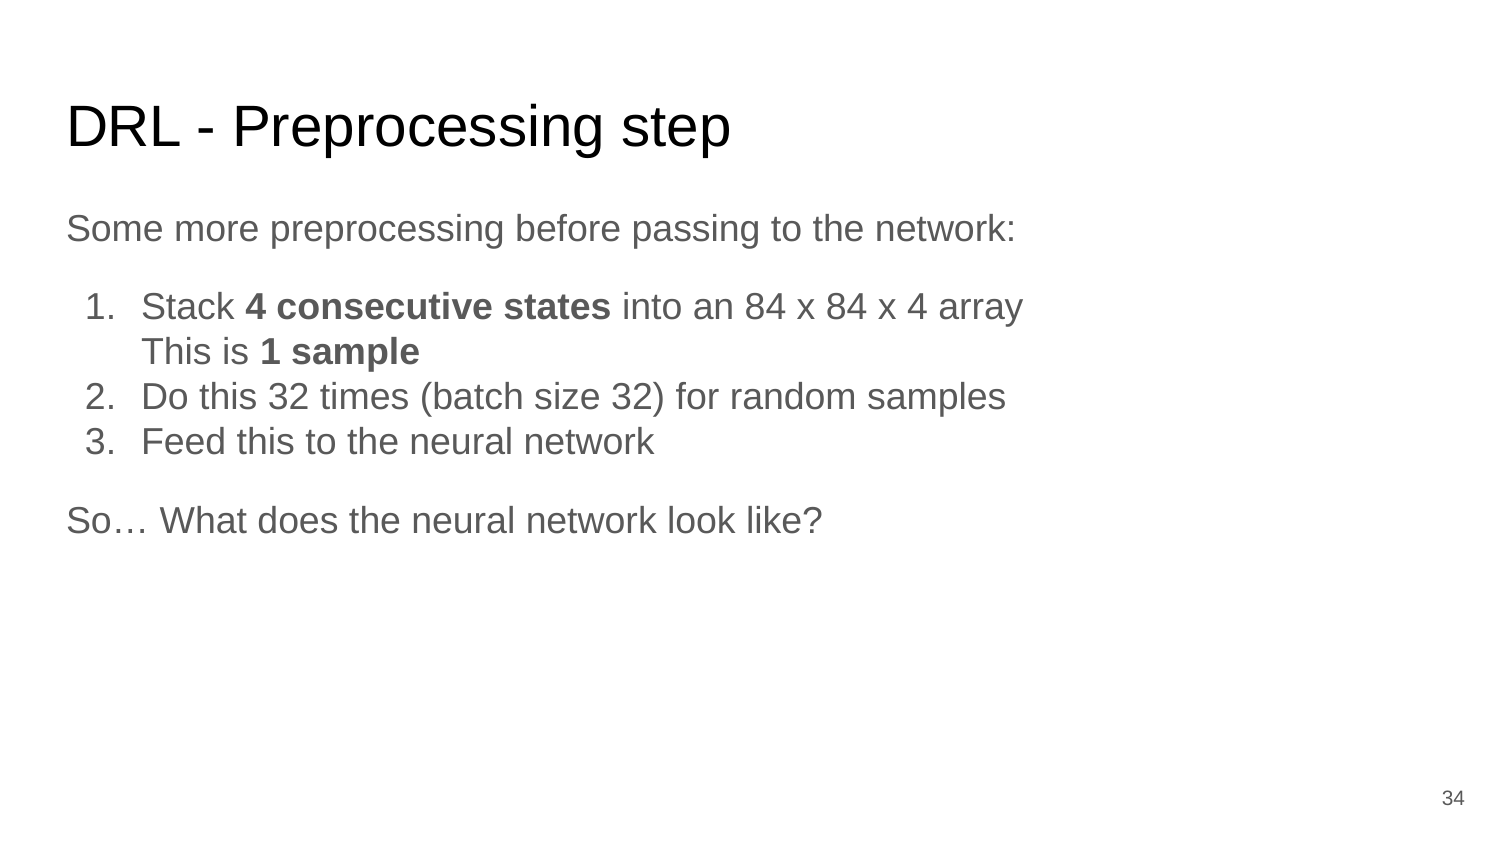

# DRL - Preprocessing step
Some more preprocessing before passing to the network:
Stack 4 consecutive states into an 84 x 84 x 4 array
This is 1 sample
Do this 32 times (batch size 32) for random samples
Feed this to the neural network
So… What does the neural network look like?